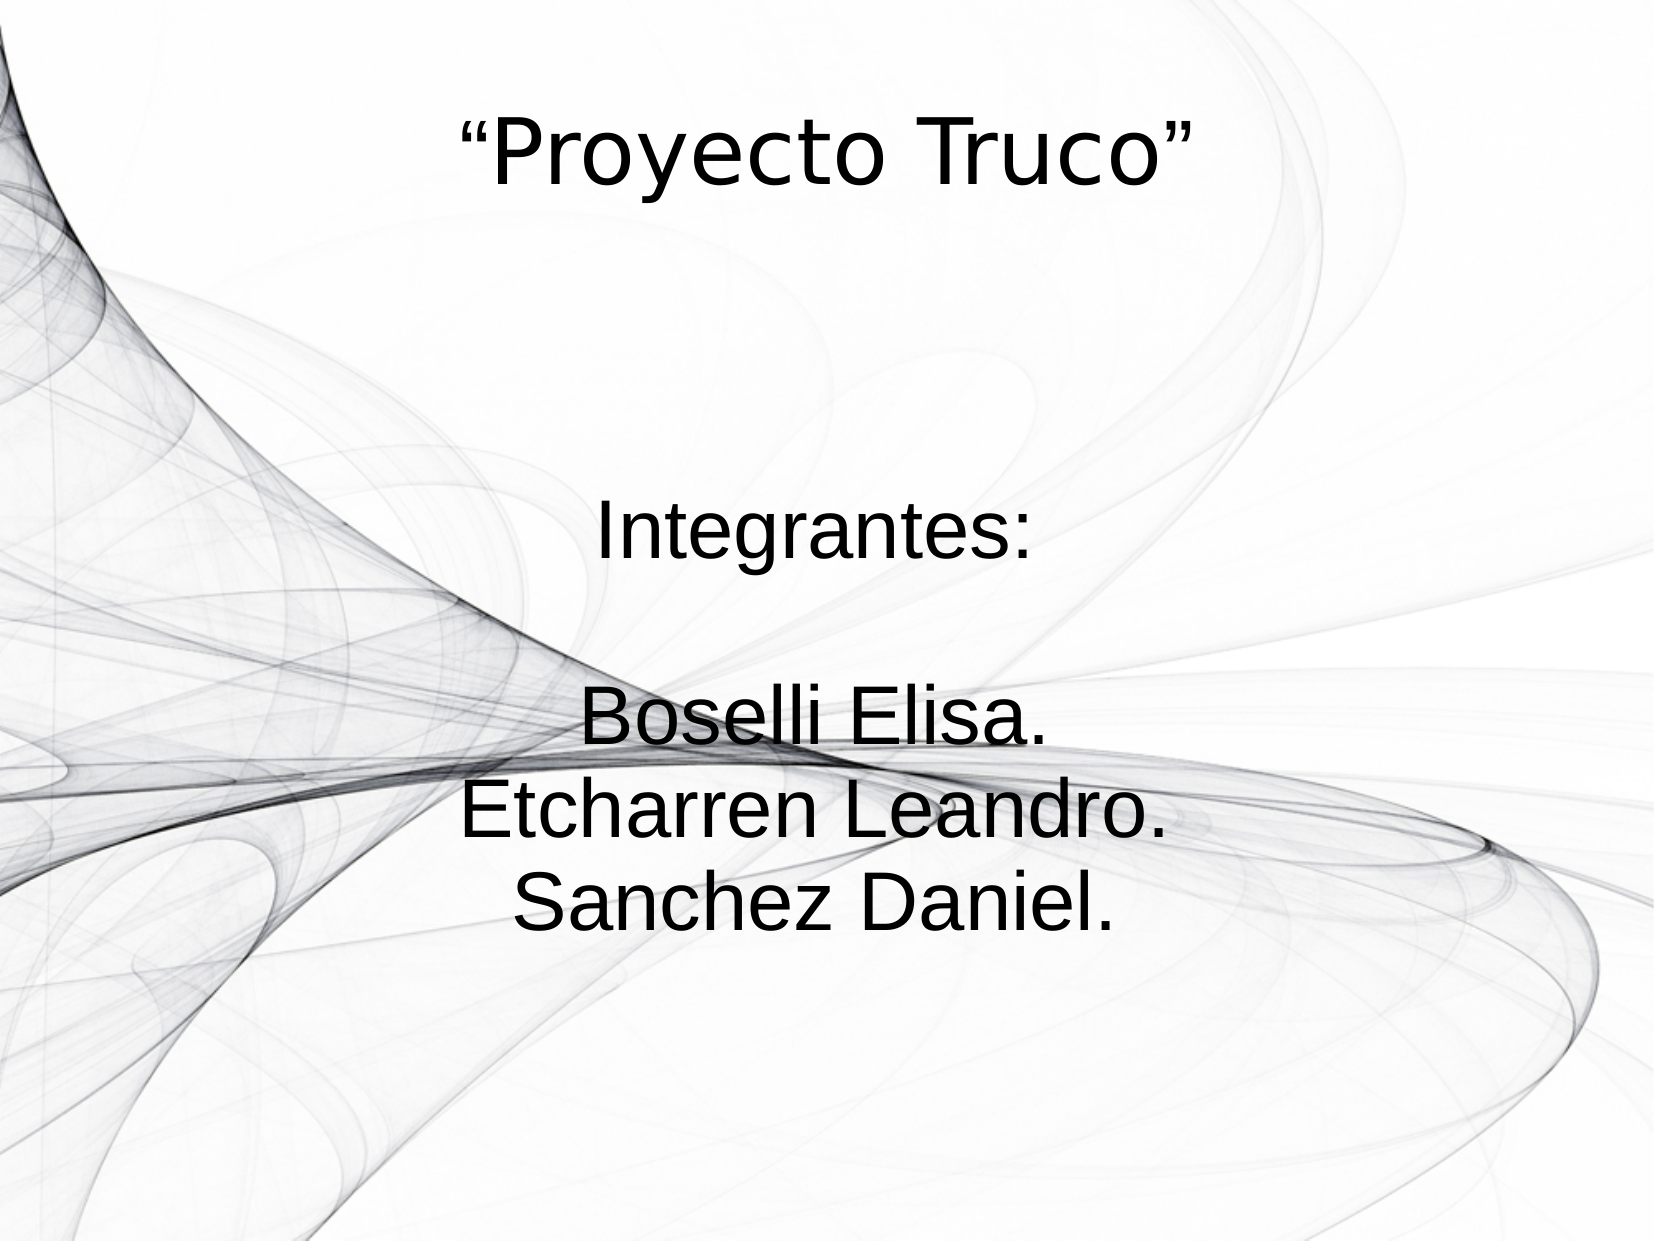

# “Proyecto Truco”
Integrantes:
Boselli Elisa.
Etcharren Leandro.
Sanchez Daniel.